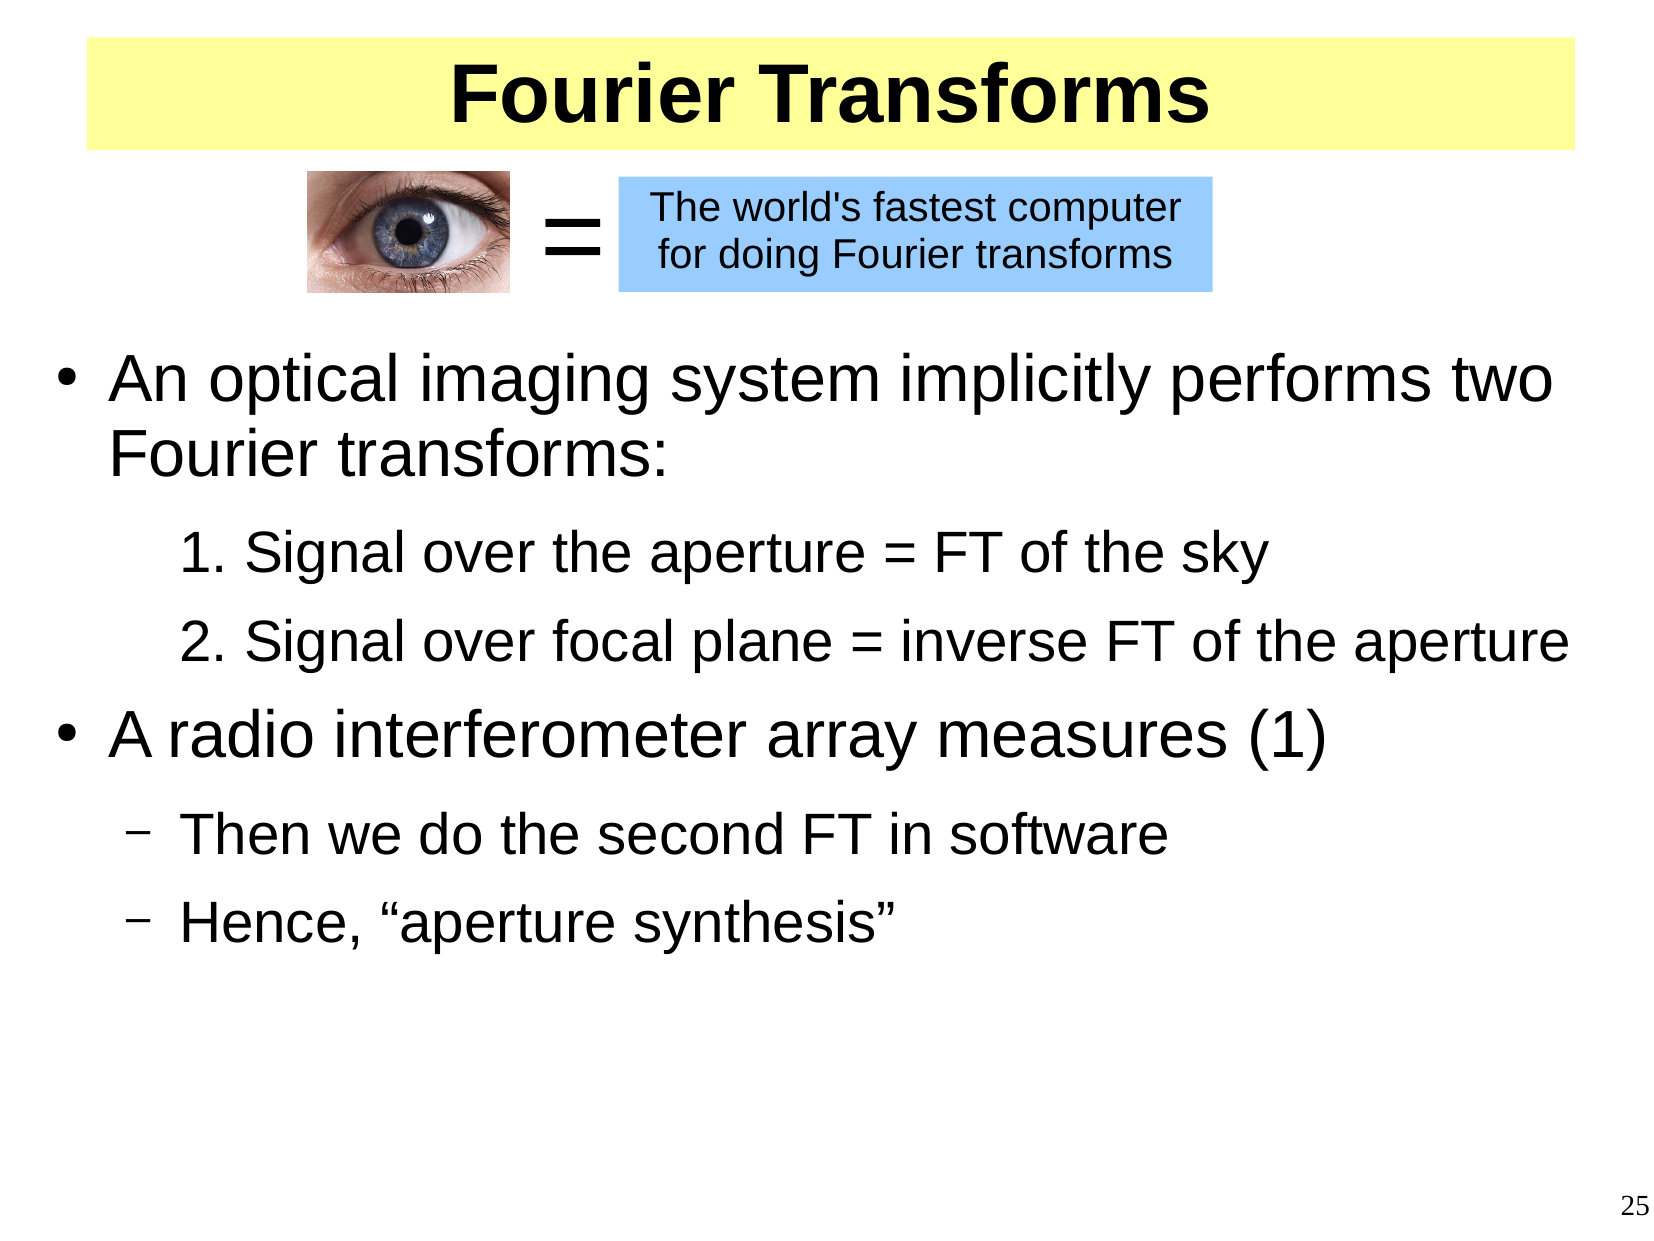

# Fourier Transforms
=
The world's fastest computer for doing Fourier transforms
An optical imaging system implicitly performs two Fourier transforms:
1. Signal over the aperture = FT of the sky
2. Signal over focal plane = inverse FT of the aperture
A radio interferometer array measures (1)
Then we do the second FT in software
Hence, “aperture synthesis”
25